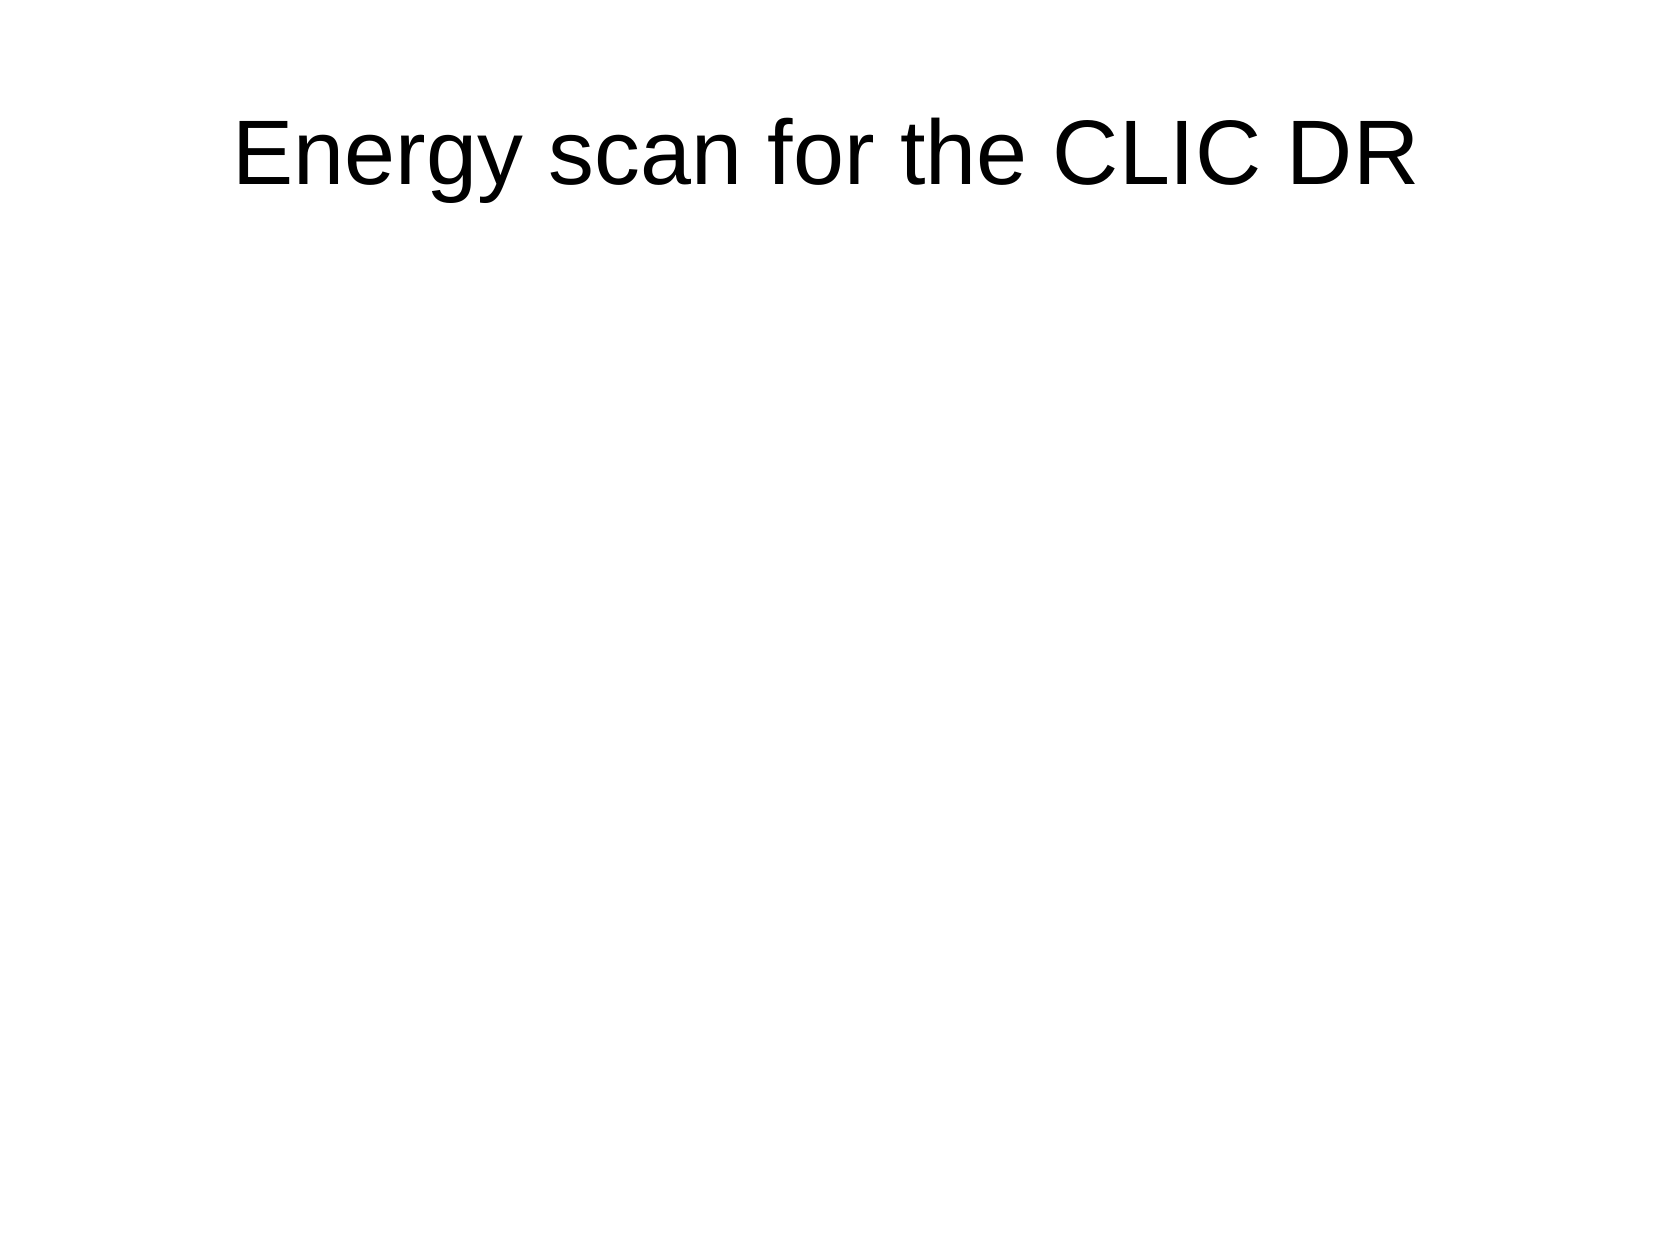

# Energy scan for the CLIC DR